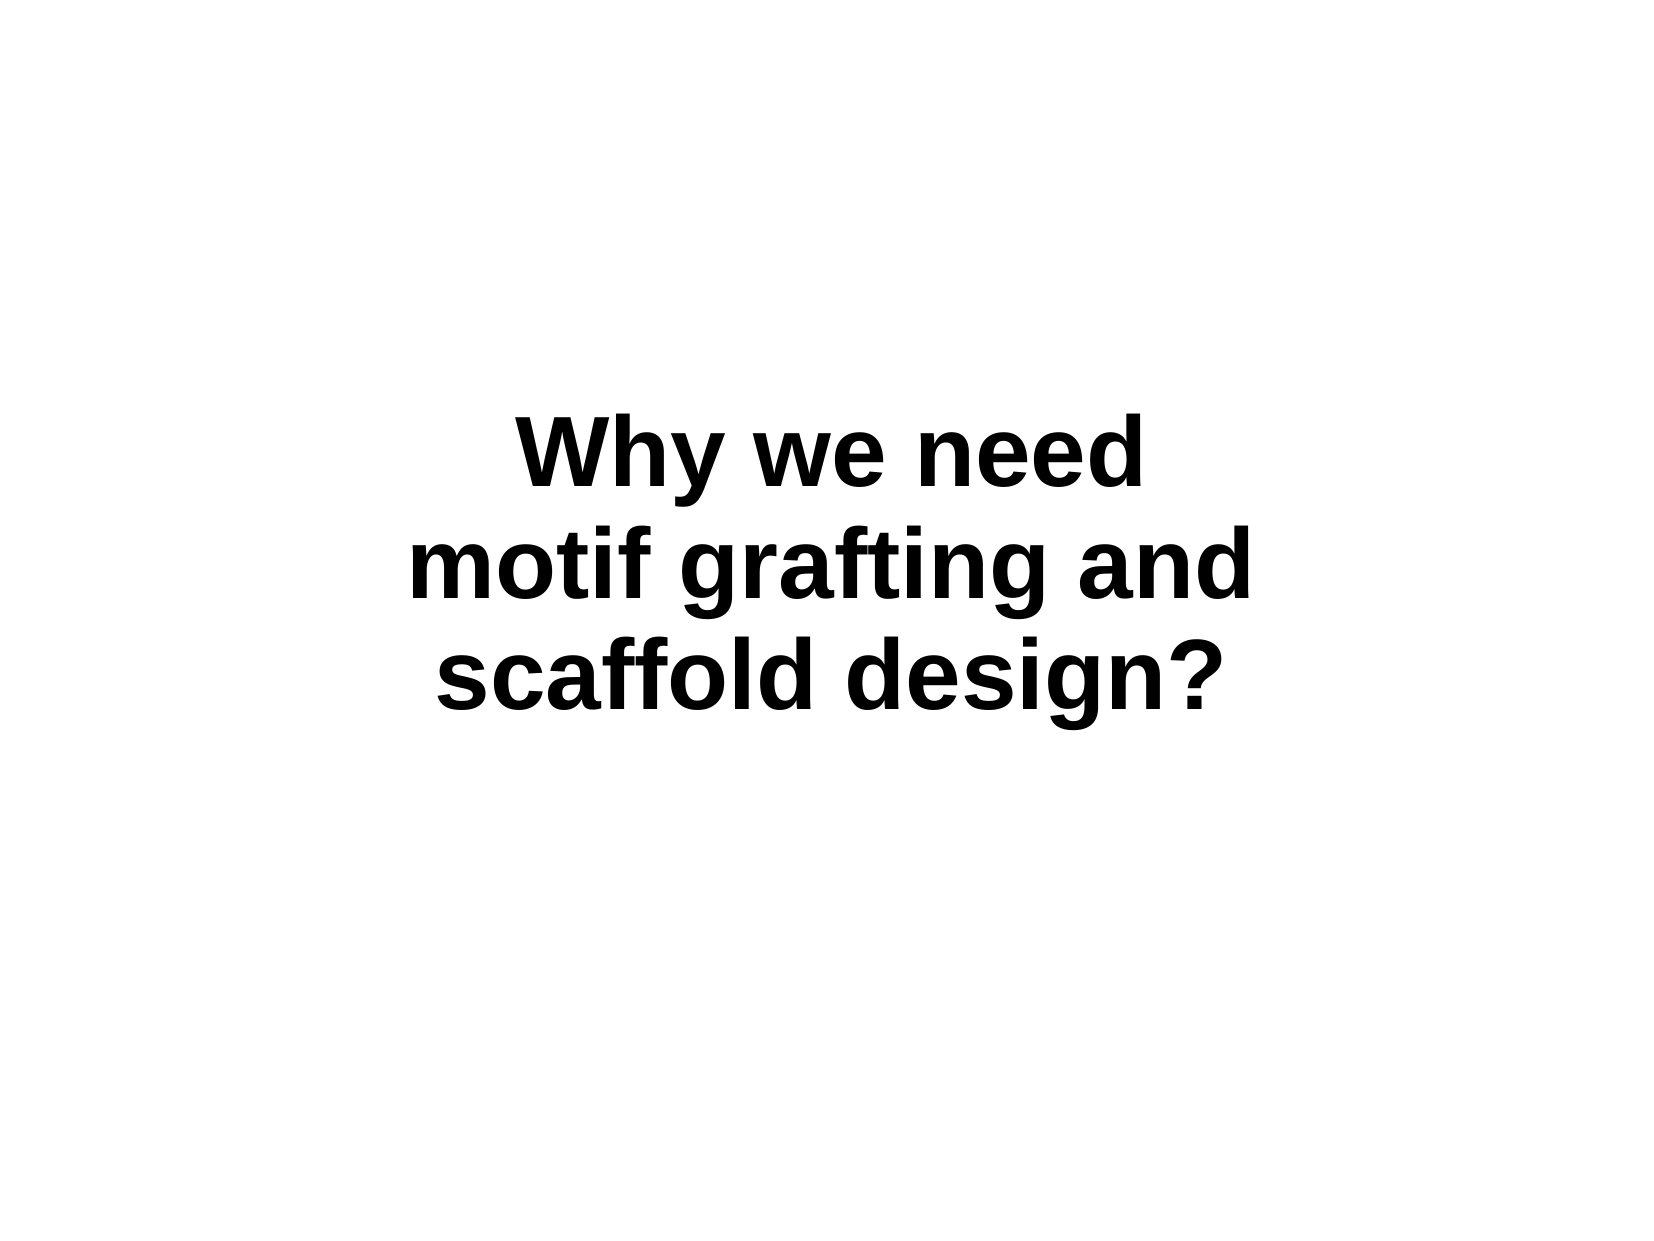

Why we need motif grafting and scaffold design?